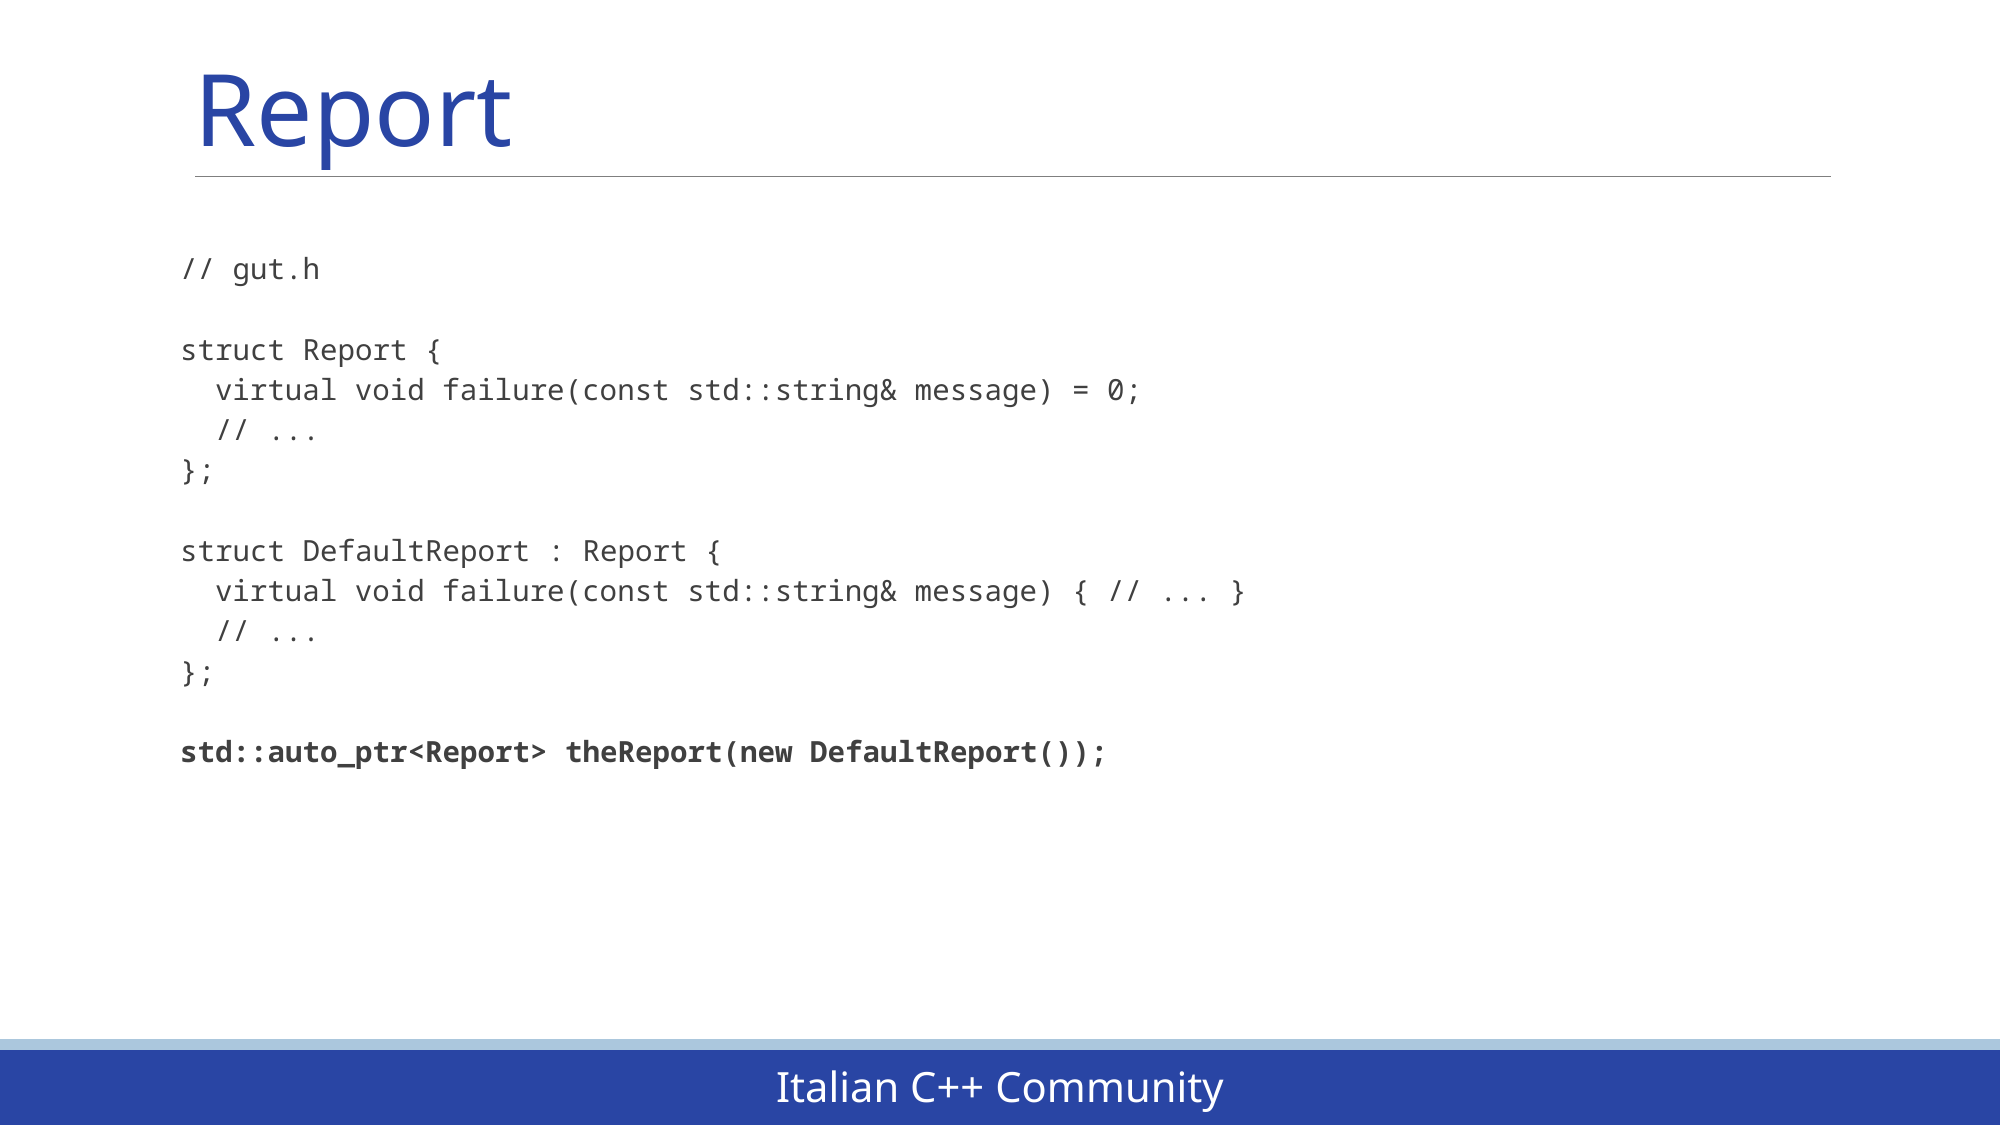

# Report
// gut.h
struct Report {
 virtual void failure(const std::string& message) = 0;
 // ...
};
struct DefaultReport : Report {
 virtual void failure(const std::string& message) { // ... }
 // ...
};
std::auto_ptr<Report> theReport(new DefaultReport());